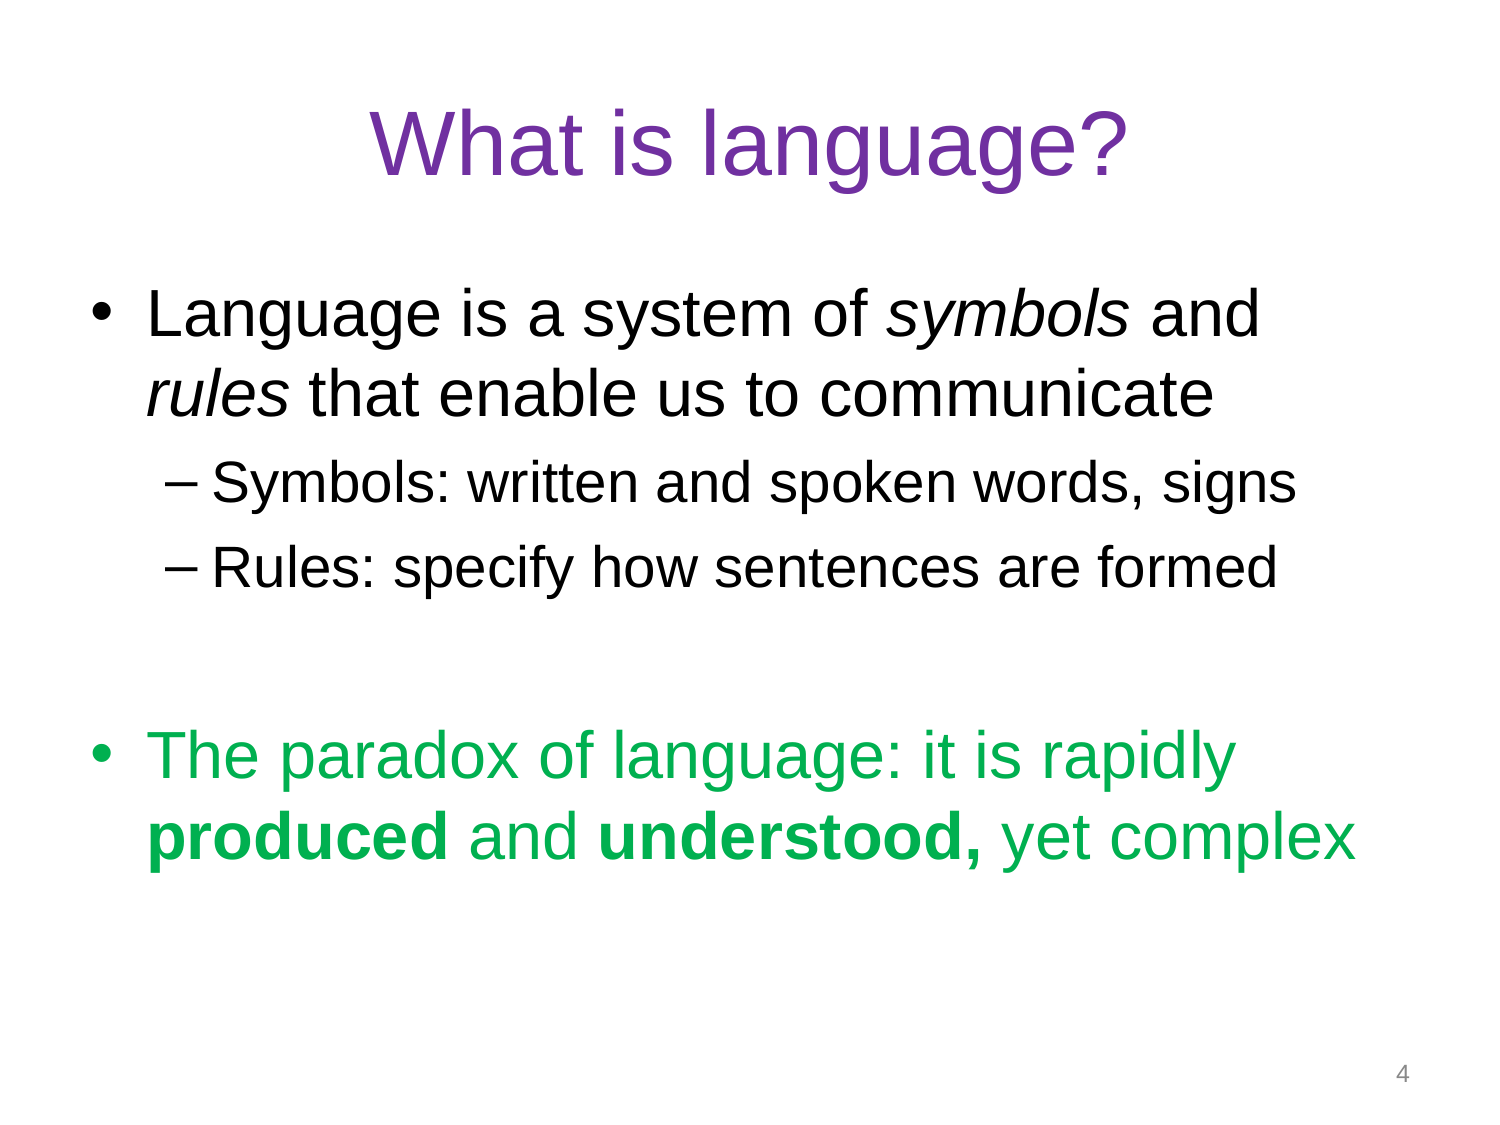

# What is language?
Language is a system of symbols and rules that enable us to communicate
Symbols: written and spoken words, signs
Rules: specify how sentences are formed
The paradox of language: it is rapidly produced and understood, yet complex